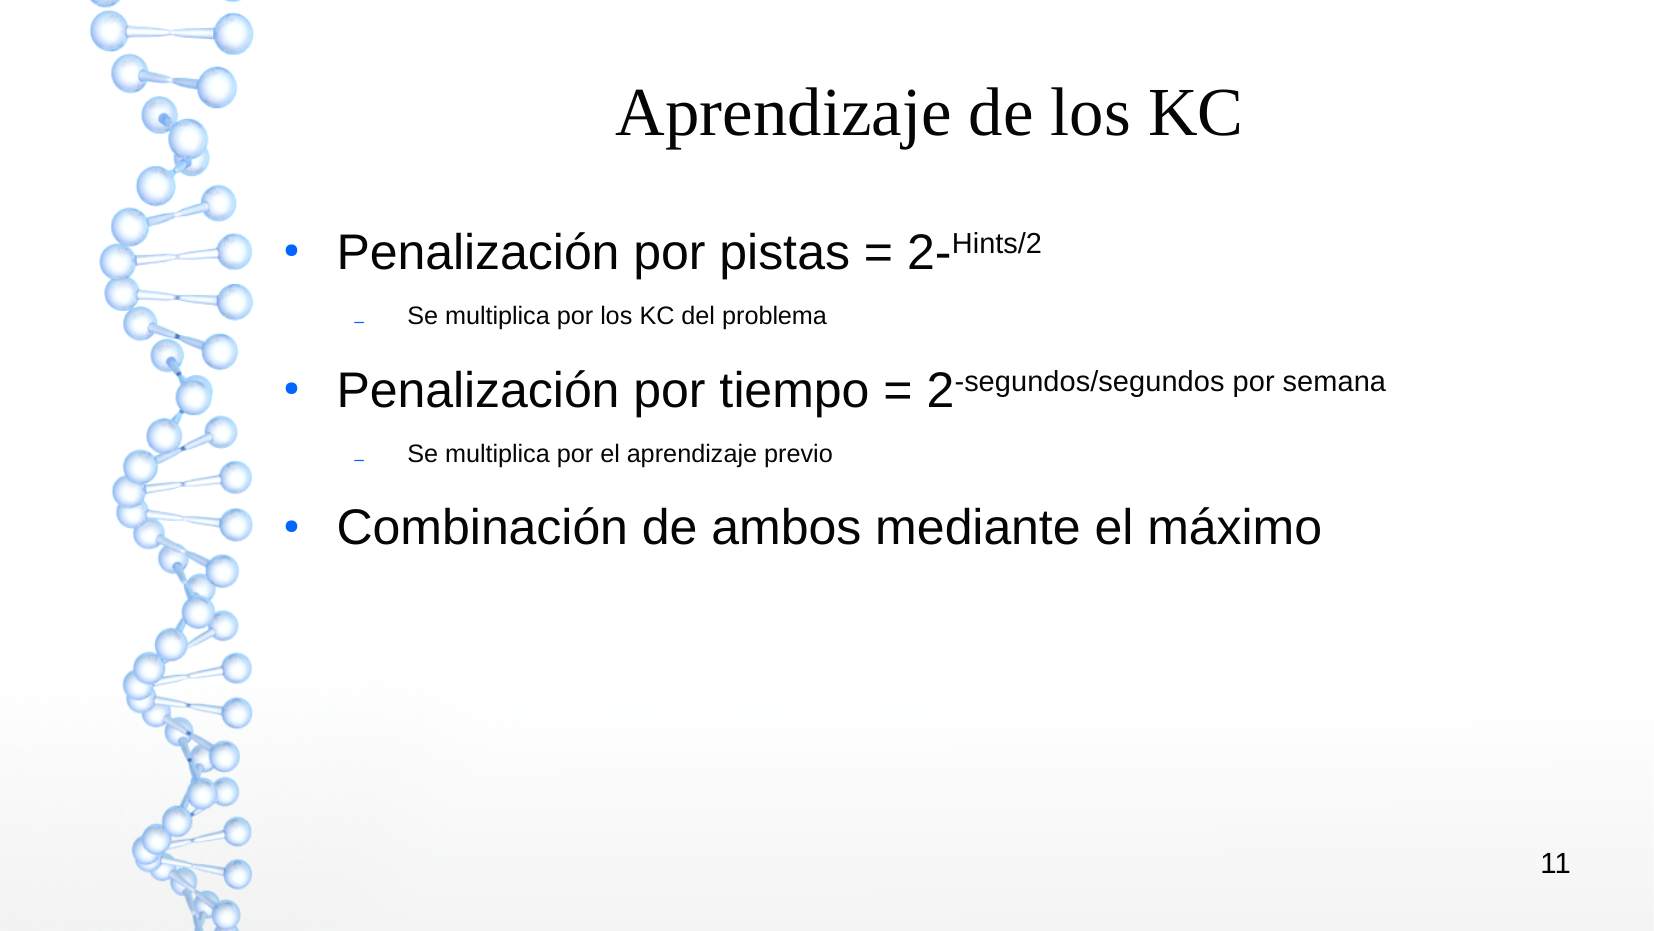

# Aprendizaje de los KC
Penalización por pistas = 2-Hints/2
Se multiplica por los KC del problema
Penalización por tiempo = 2-segundos/segundos por semana
Se multiplica por el aprendizaje previo
Combinación de ambos mediante el máximo
11